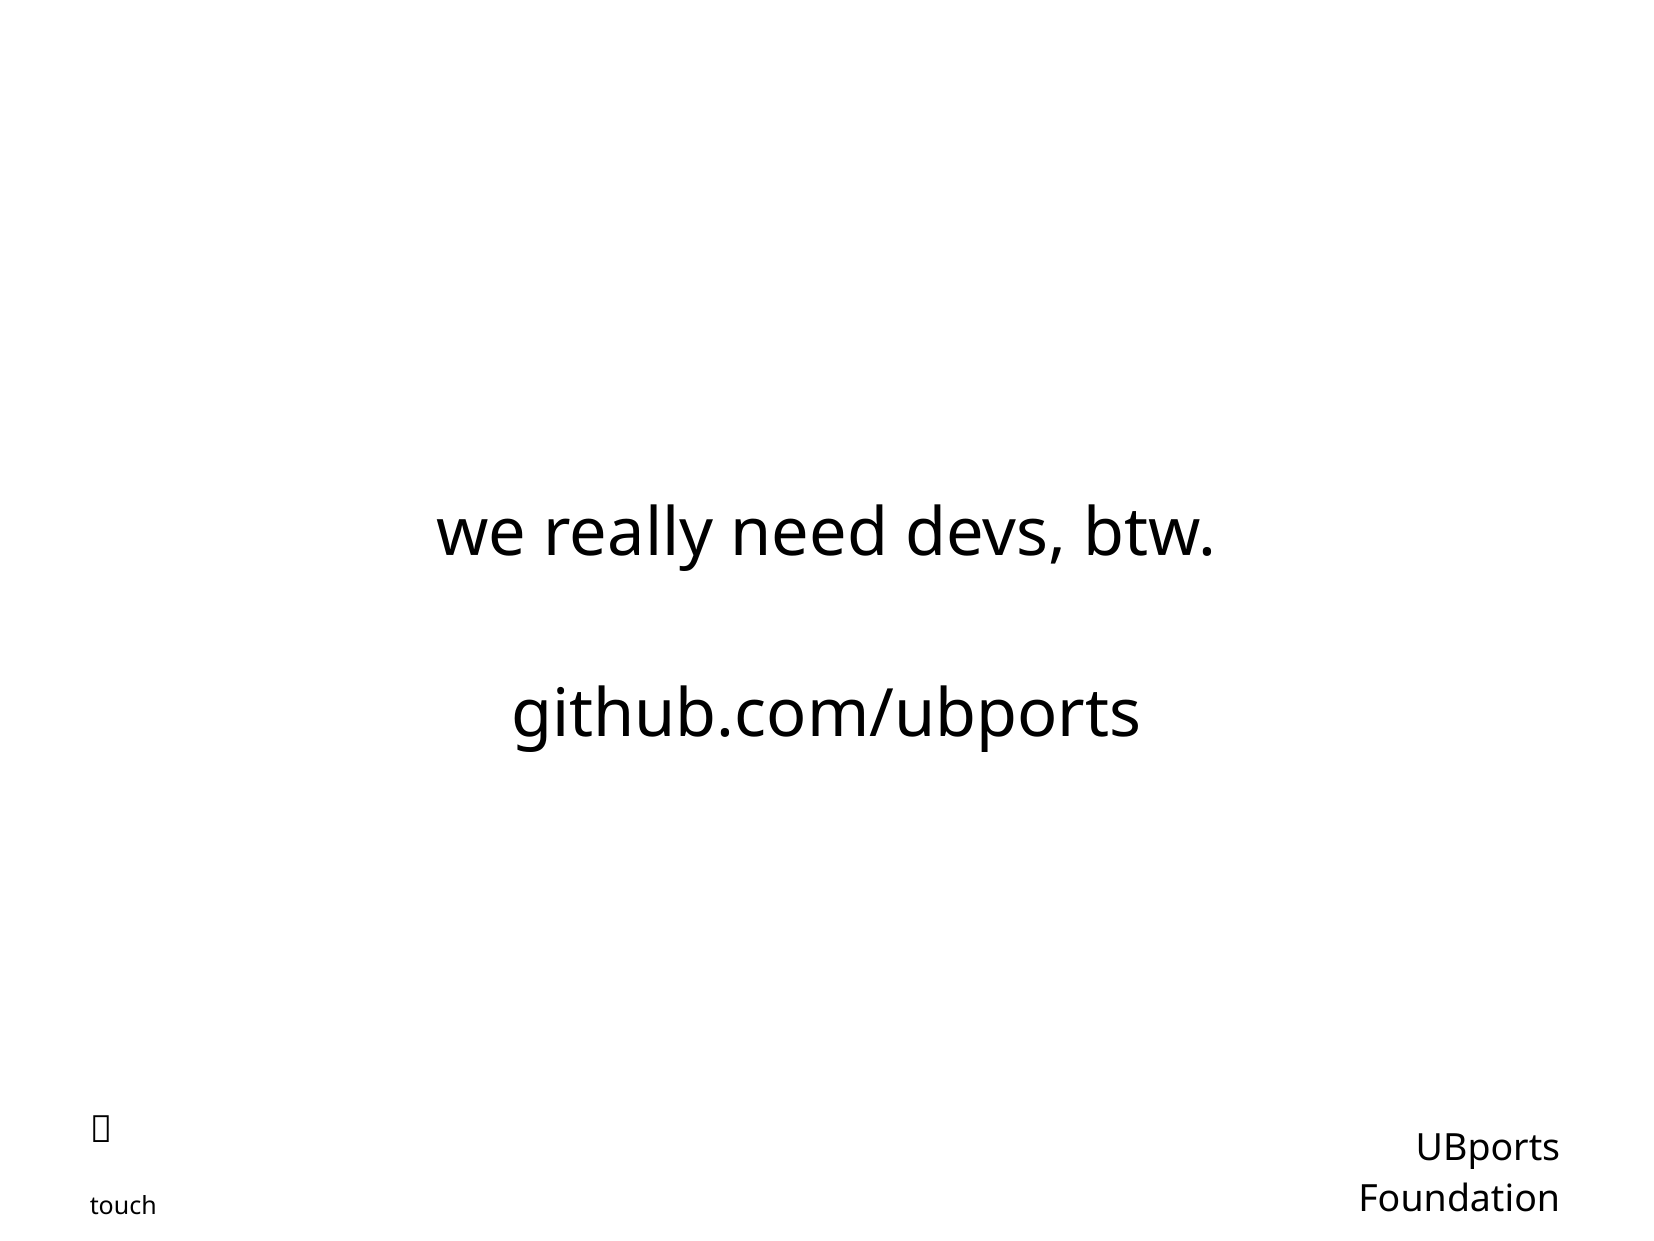

# we really need devs, btw.
github.com/ubports